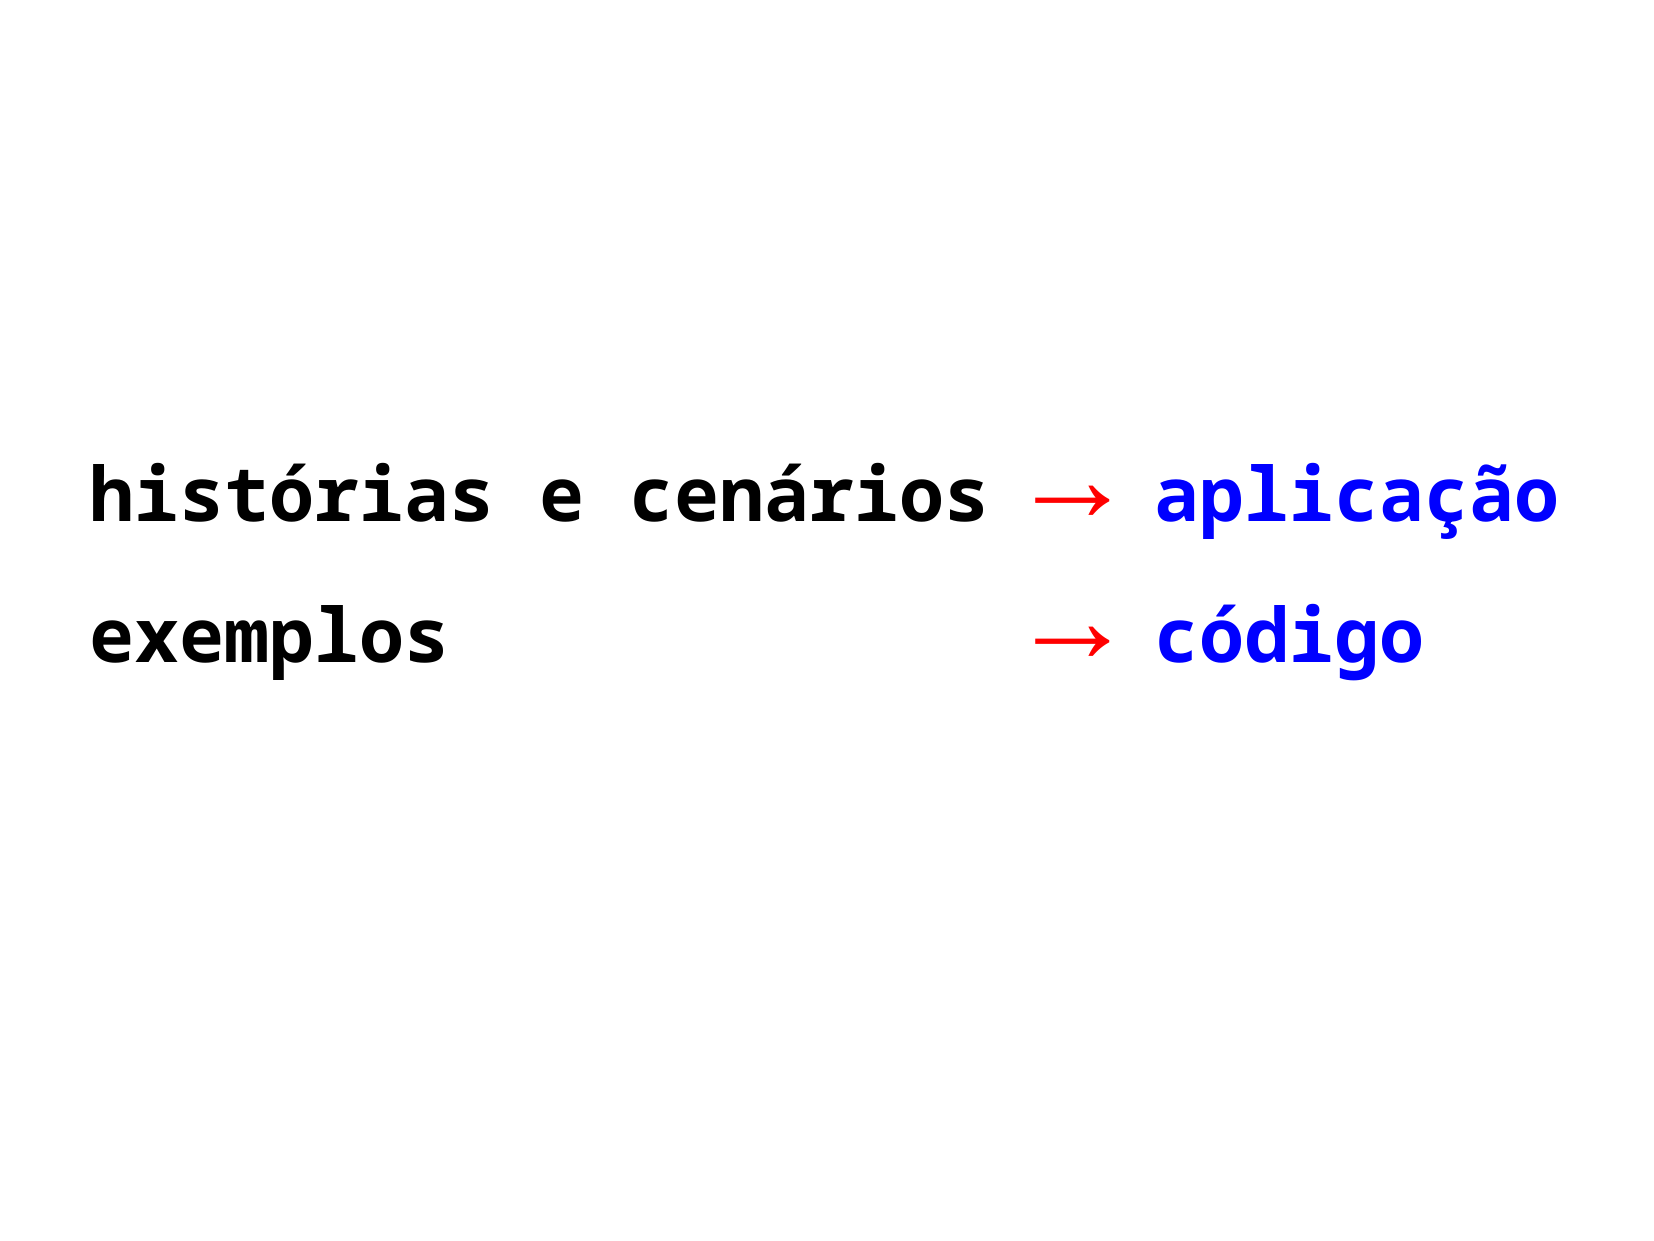

histórias e cenários → aplicação
exemplos → código